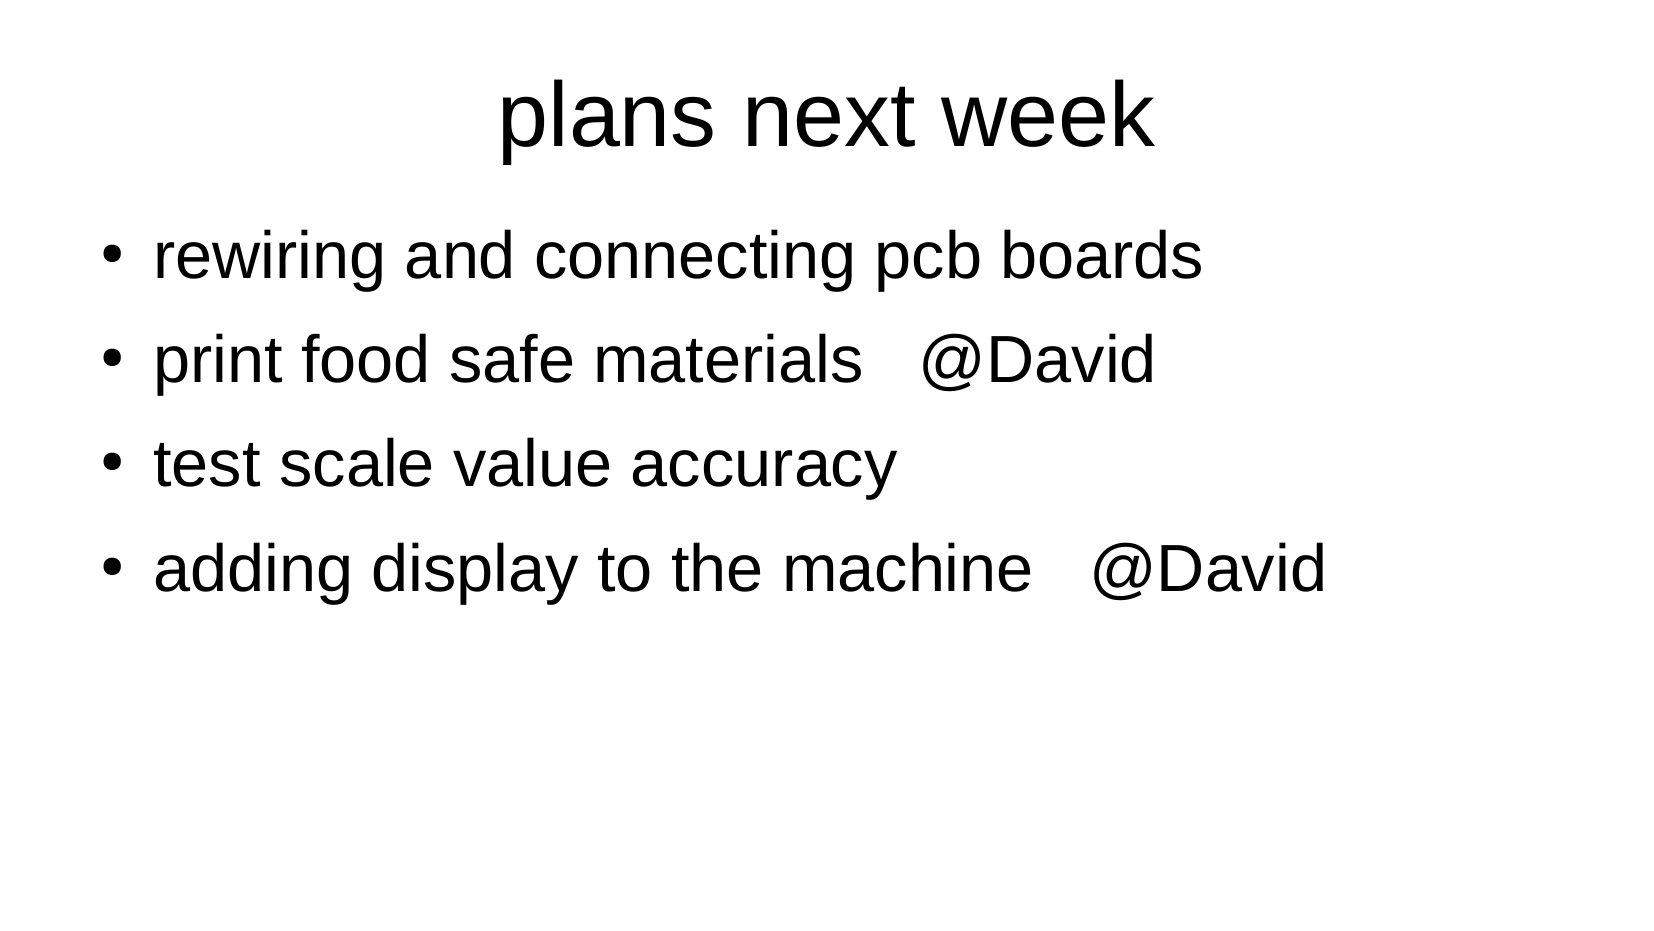

# plans next week
rewiring and connecting pcb boards
print food safe materials @David
test scale value accuracy
adding display to the machine @David